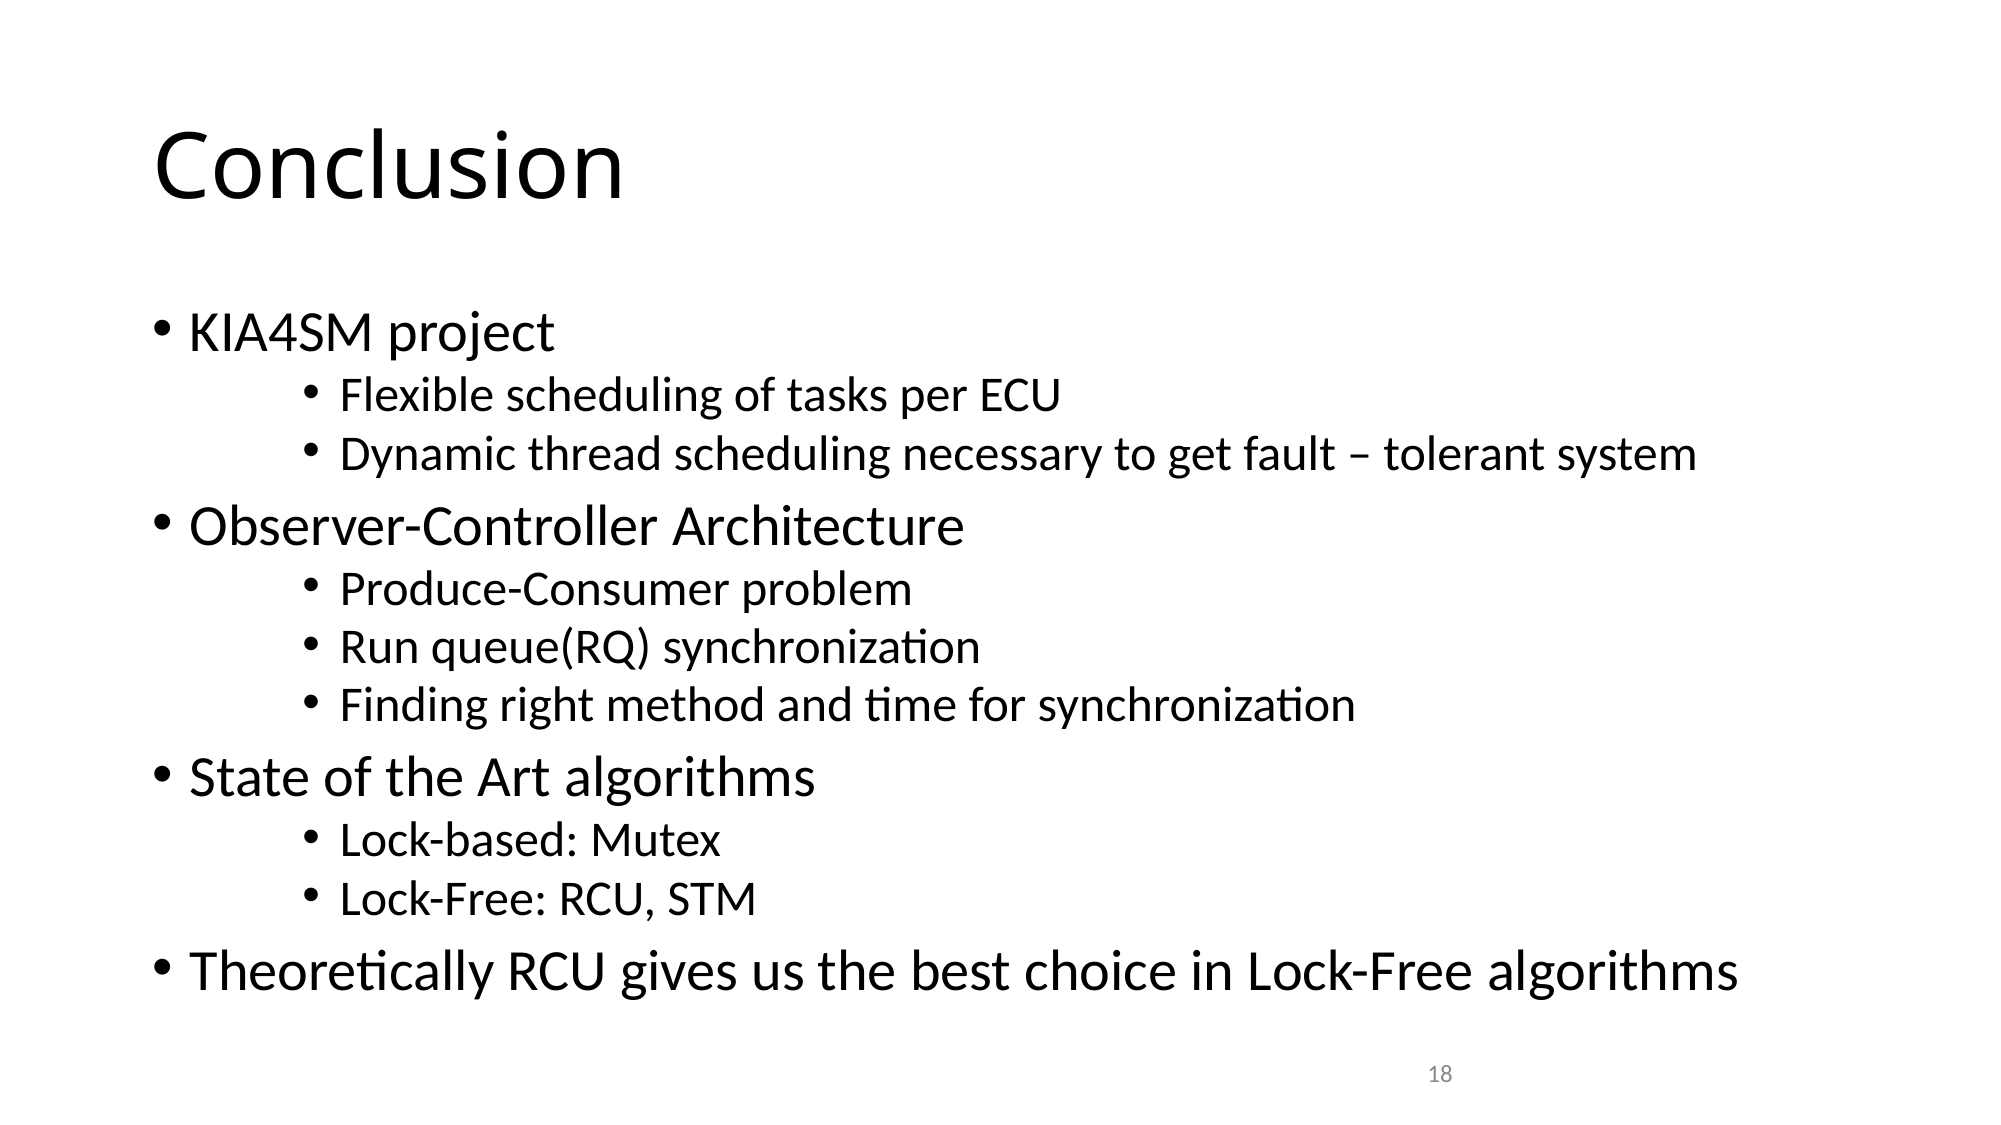

# Conclusion
KIA4SM project
Flexible scheduling of tasks per ECU
Dynamic thread scheduling necessary to get fault – tolerant system
Observer-Controller Architecture
Produce-Consumer problem
Run queue(RQ) synchronization
Finding right method and time for synchronization
State of the Art algorithms
Lock-based: Mutex
Lock-Free: RCU, STM
Theoretically RCU gives us the best choice in Lock-Free algorithms